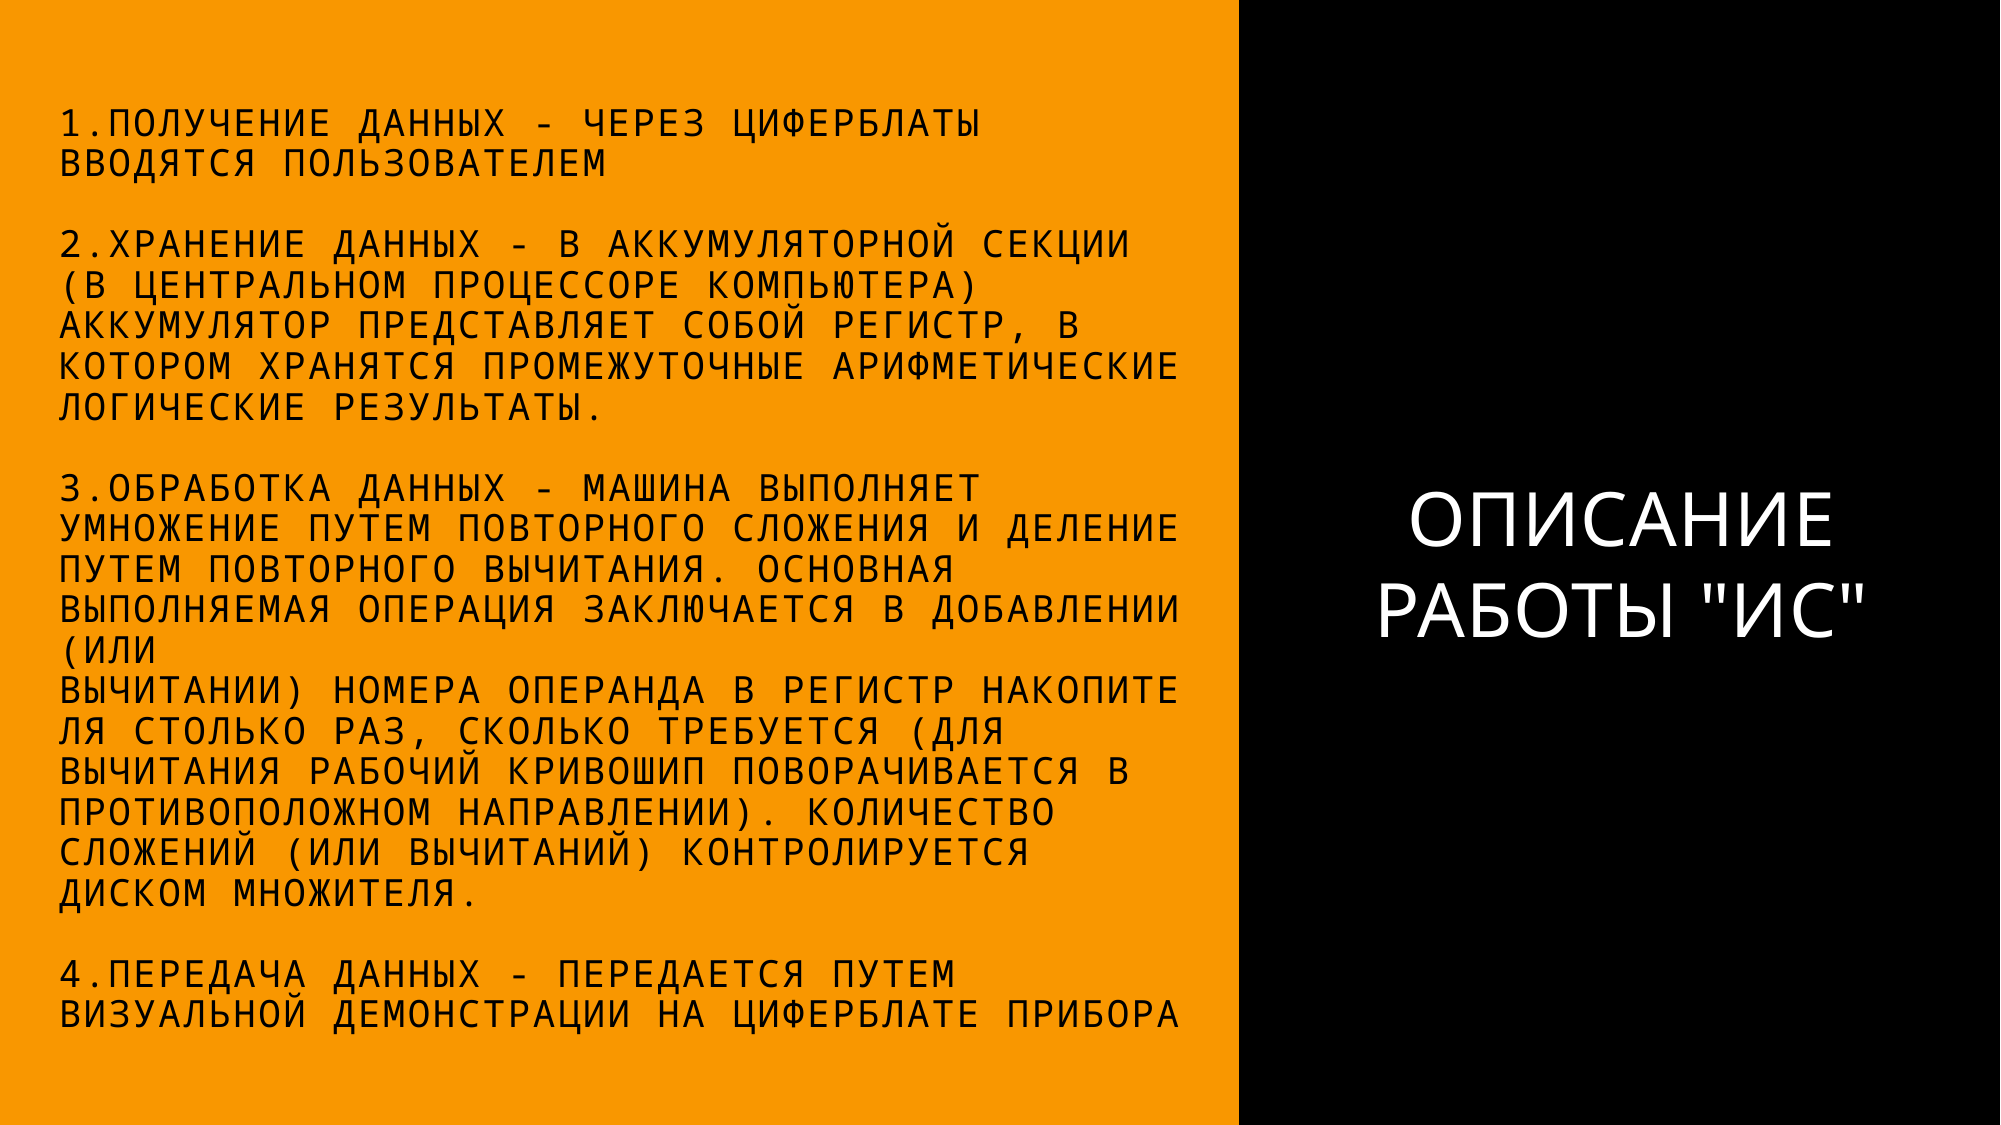

# 1.Получение данных - через циферблаты вводятся пользователем 2.Хранение данных - в аккумуляторной секции (в центральном процессоре компьютера) аккумулятор представляет собой регистр, в котором хранятся промежуточные арифметические логические результаты. 3.Обработка данных - машина выполняет умножение путем повторного сложения и деление путем повторного вычитания. Основная выполняемая операция заключается в добавлении (или вычитании) номера операнда в регистр накопителя столько раз, сколько требуется (для вычитания рабочий кривошип поворачивается в противоположном направлении). Количество сложений (или вычитаний) контролируется диском множителя. 4.Передача данных - передается путем визуальной демонстрации на циферблате прибора
Описание работы "ИС"